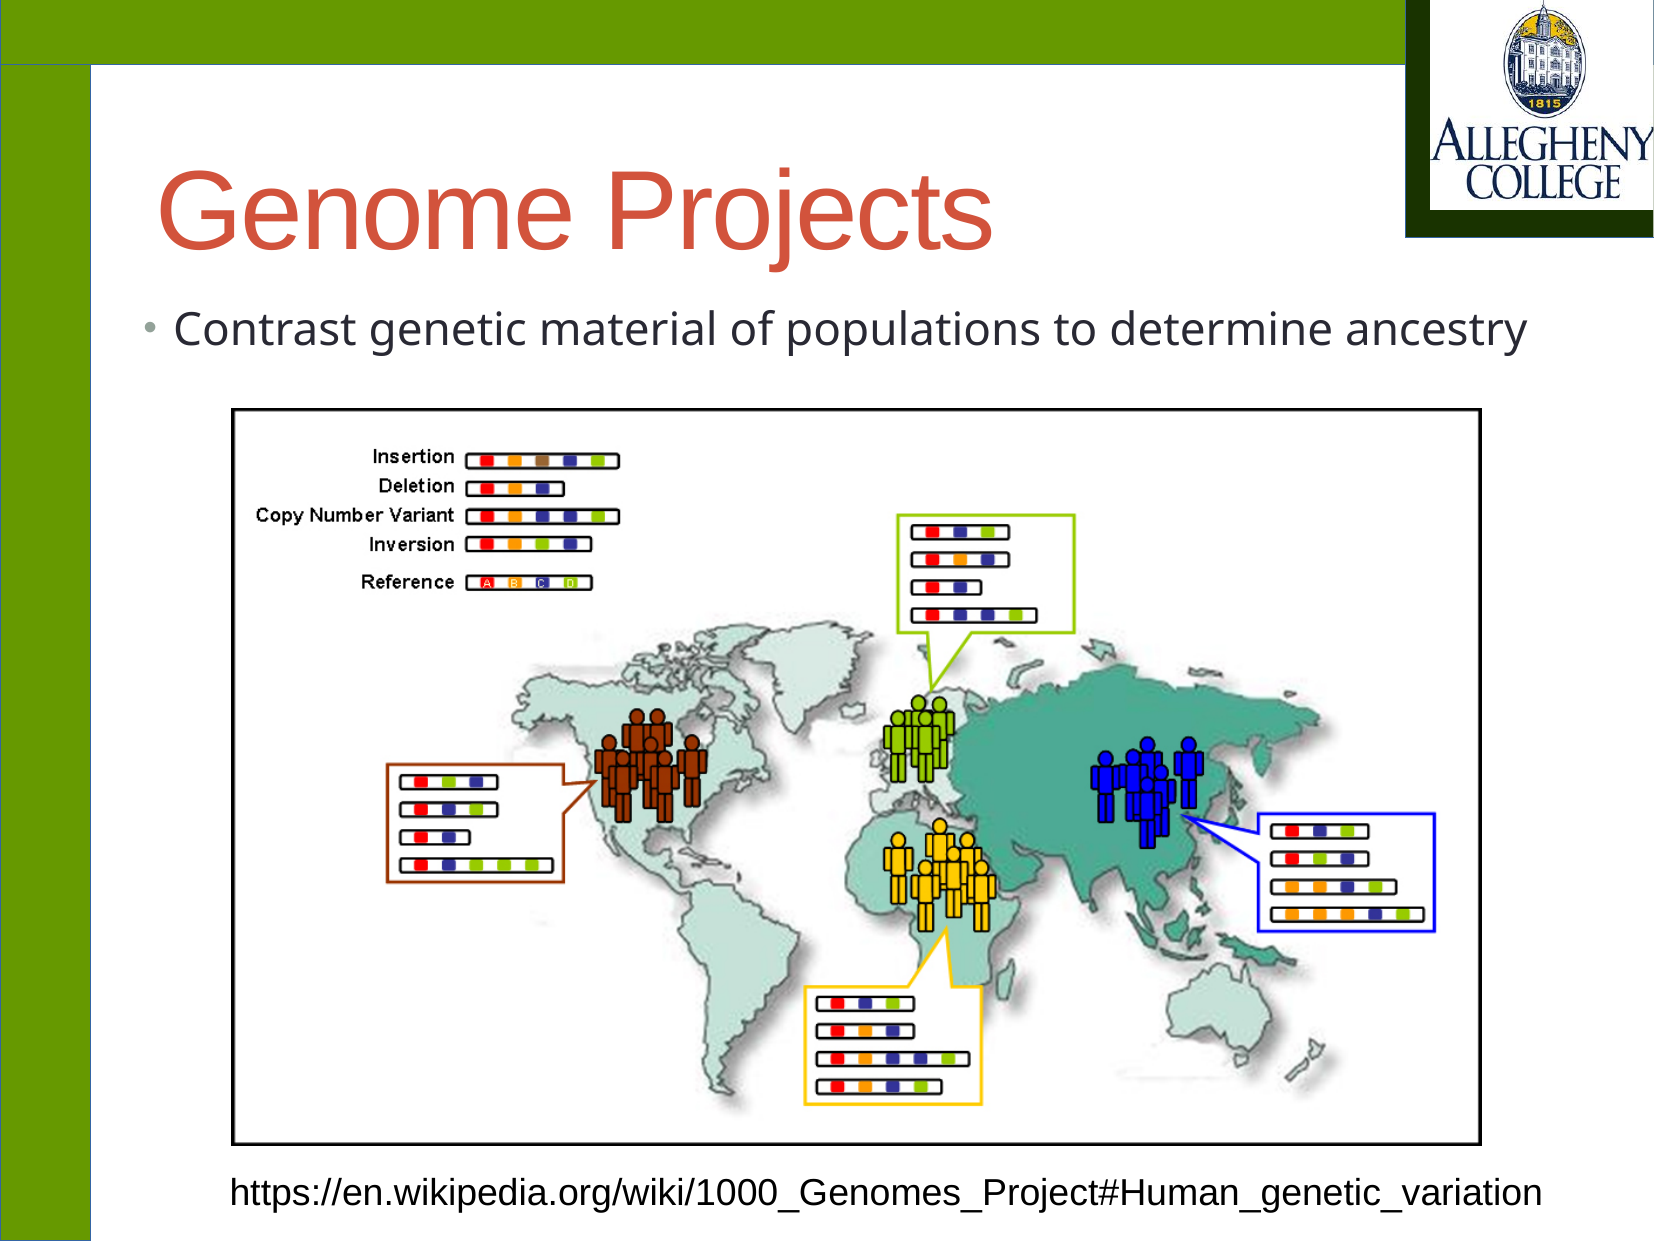

# Genome Projects
Contrast genetic material of populations to determine ancestry
https://en.wikipedia.org/wiki/1000_Genomes_Project#Human_genetic_variation
Cancer Genomics
Shotgun Metagenomics